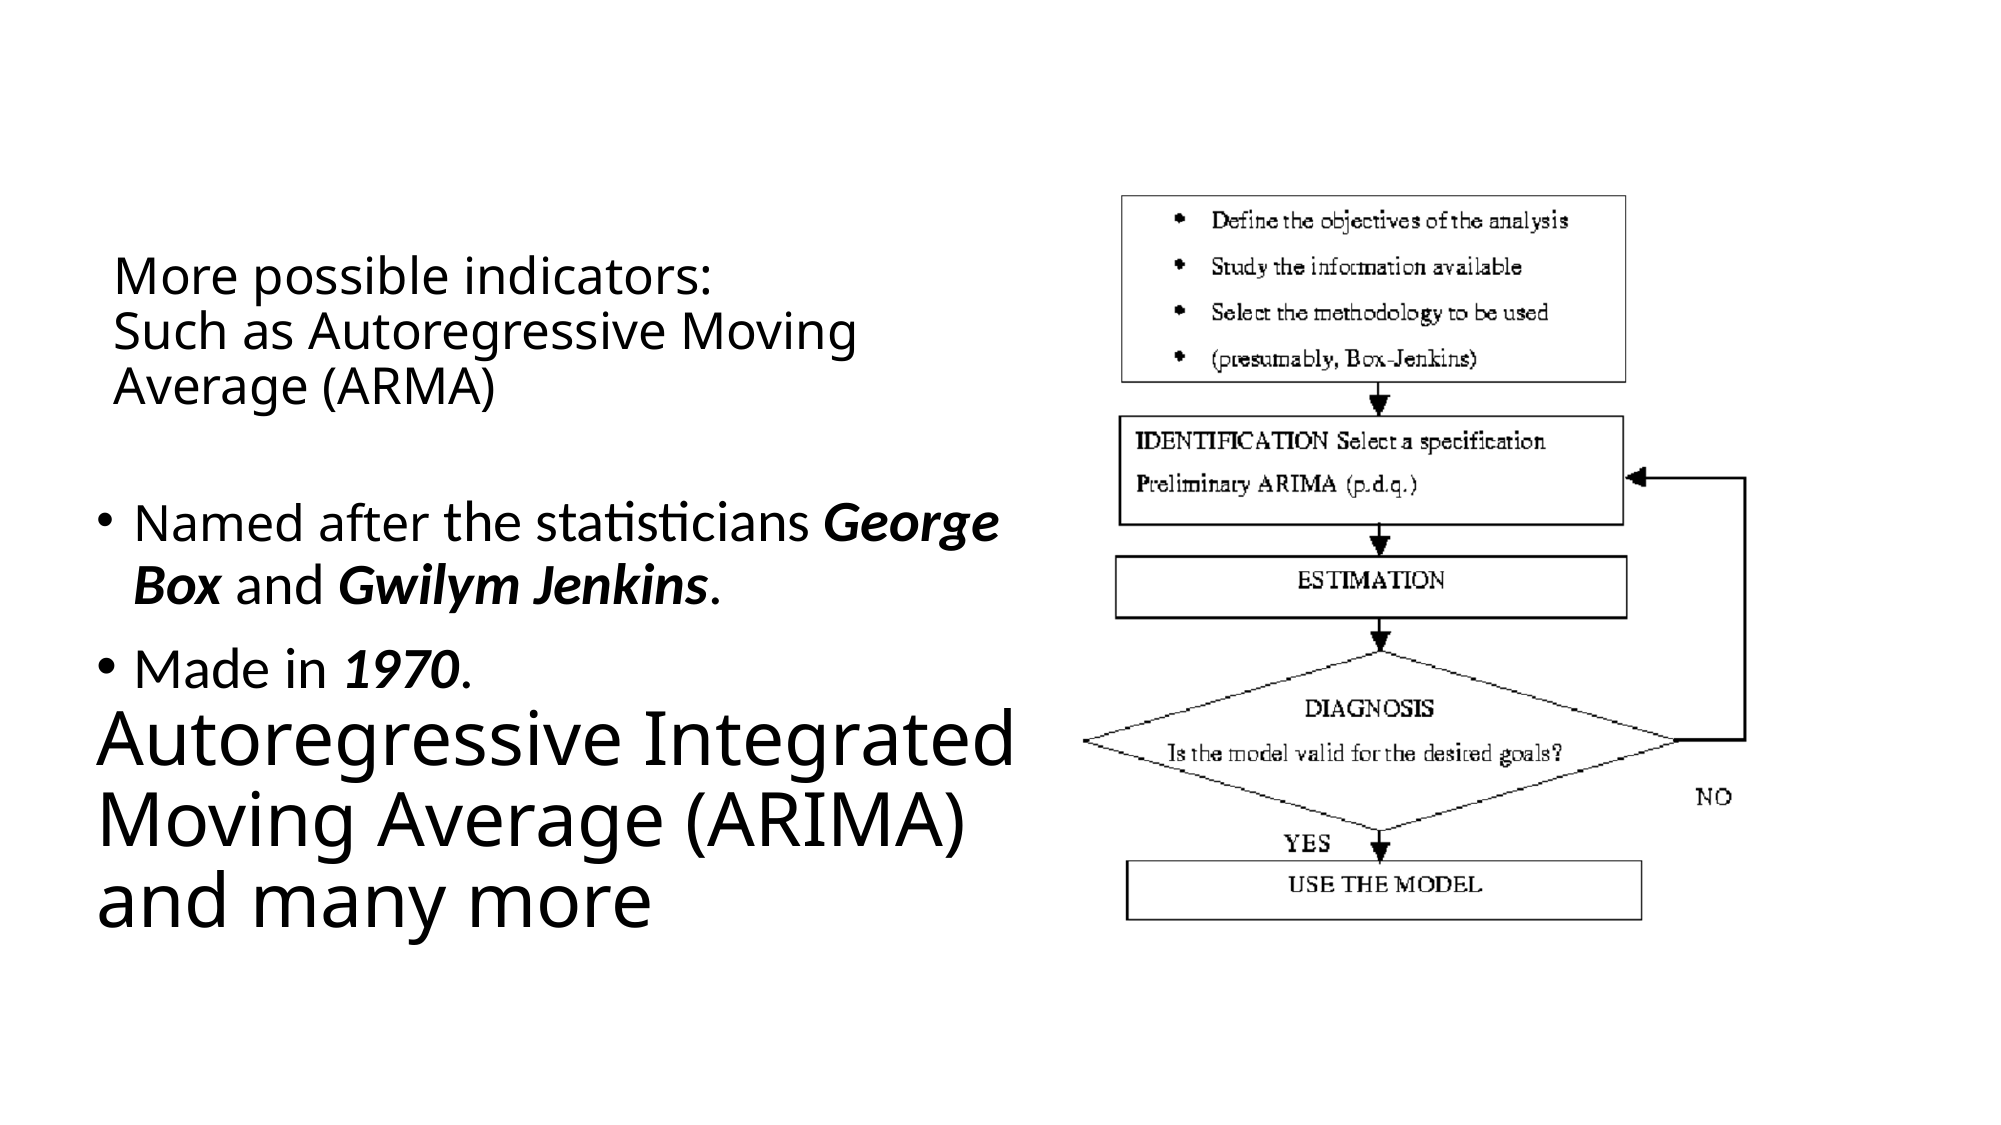

More possible indicators:
Such as Autoregressive Moving Average (ARMA)
Named after the statisticians George Box and Gwilym Jenkins.
Made in 1970.
Autoregressive Integrated Moving Average (ARIMA) and many more